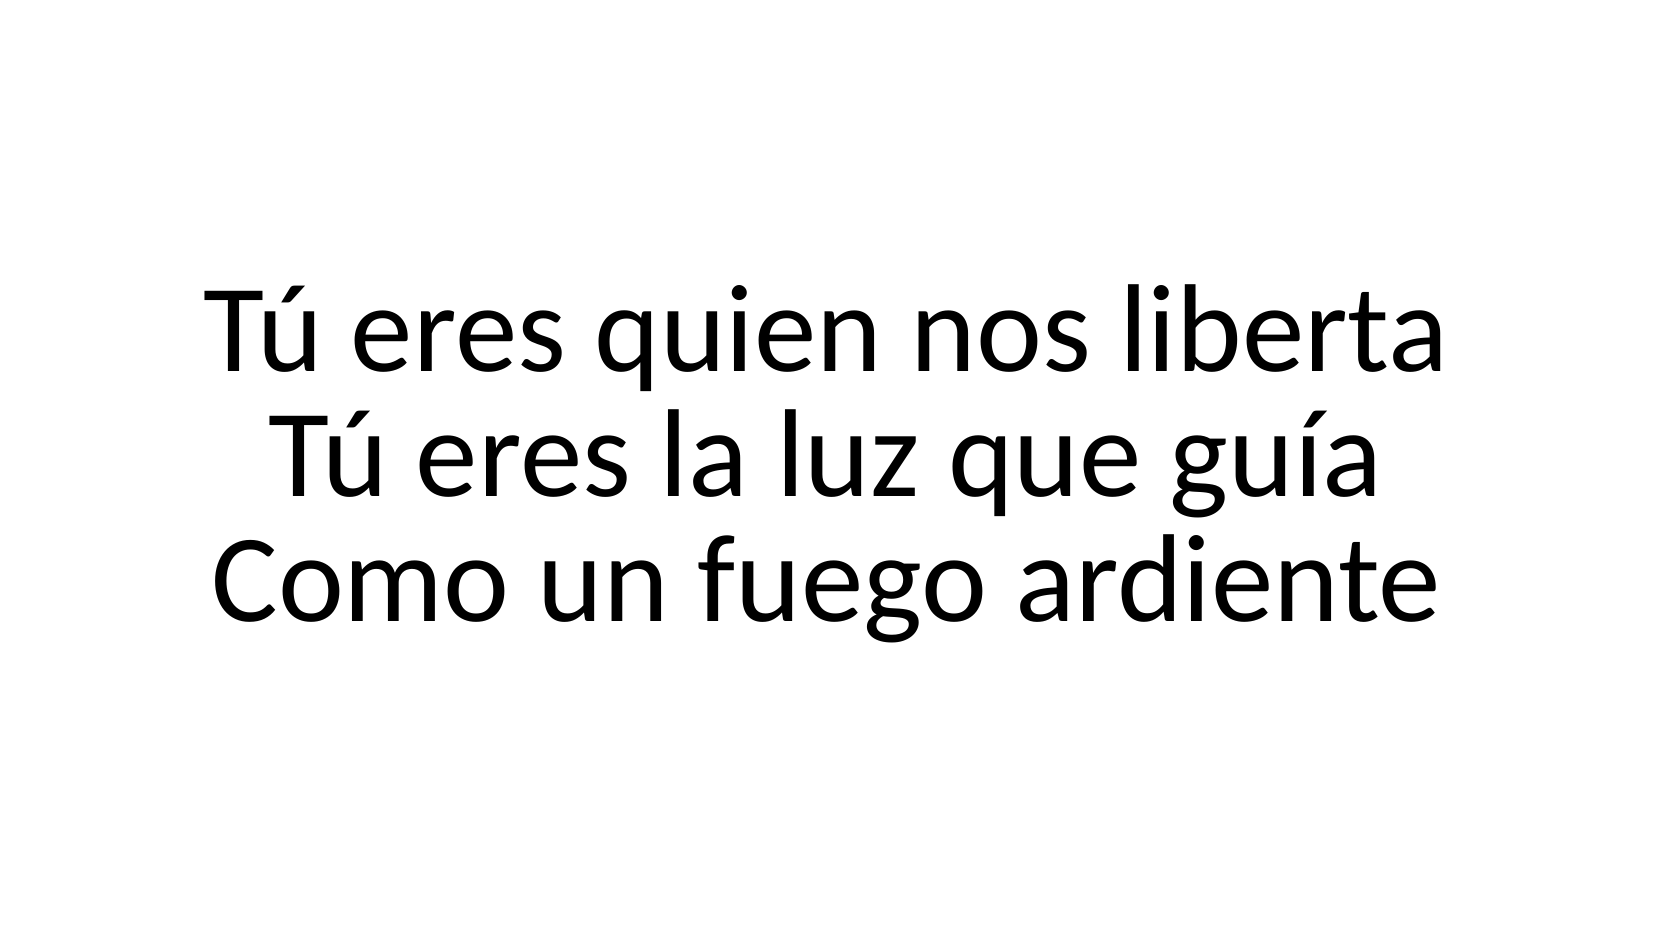

# Tú eres quien nos liberta Tú eres la luz que guía Como un fuego ardiente